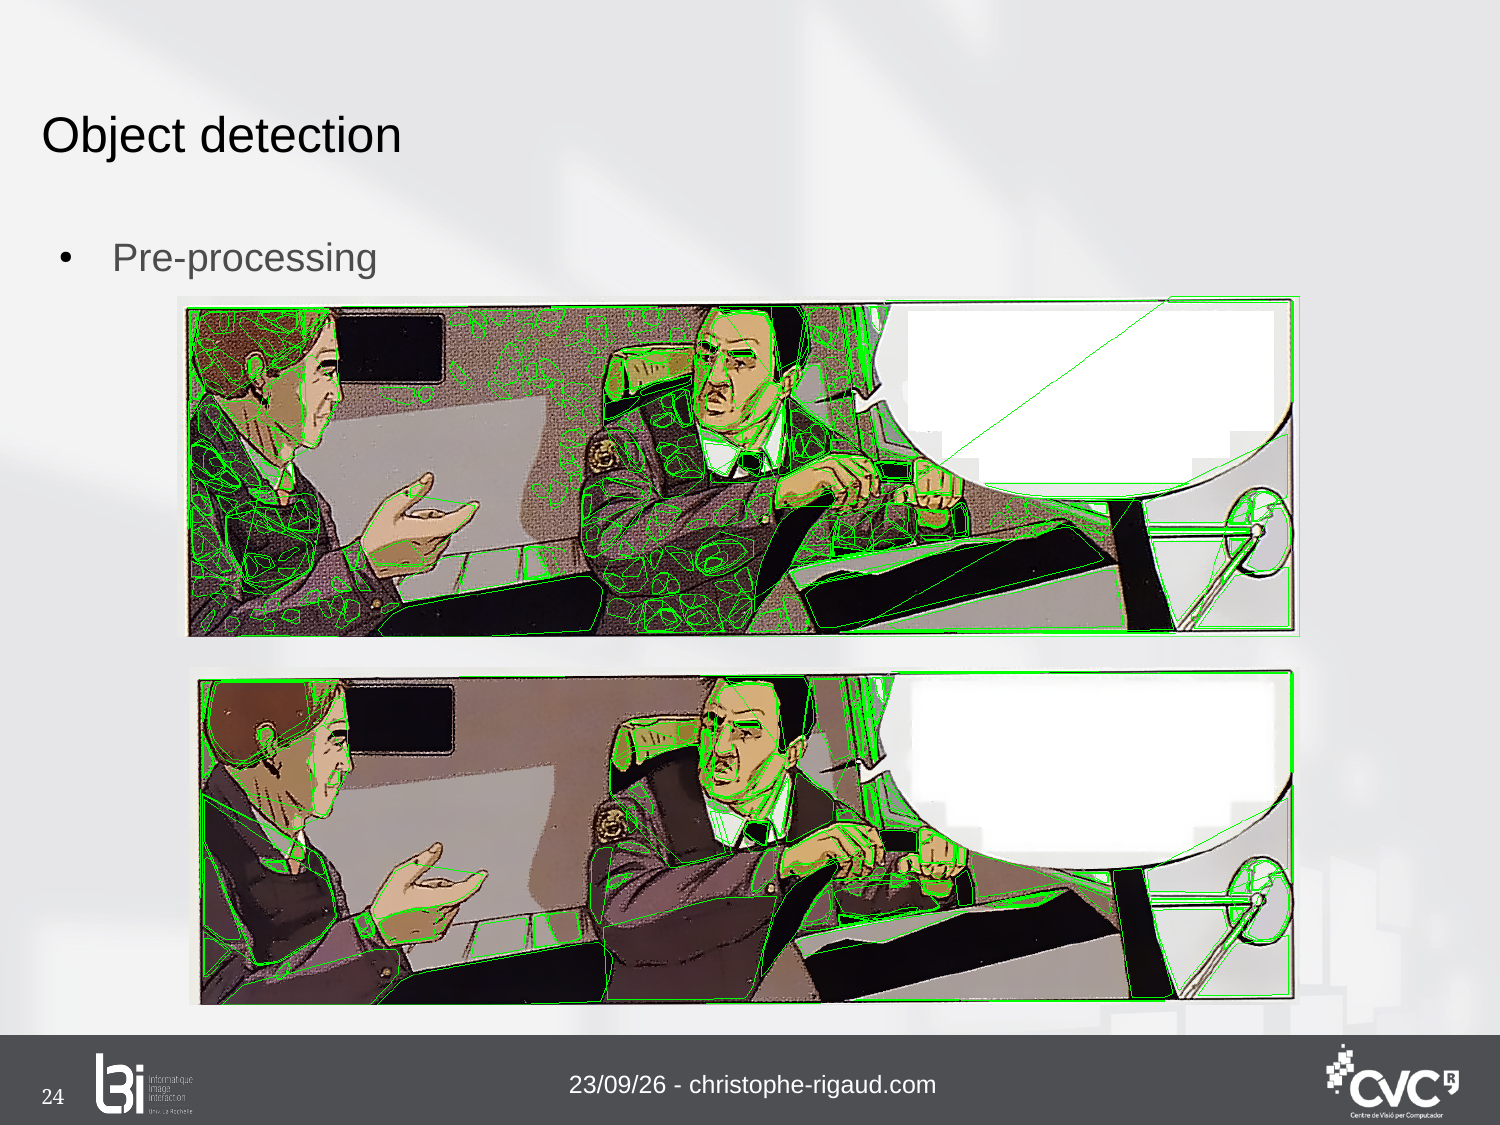

# Object detection
Pre-processing
 - christophe-rigaud.com
24